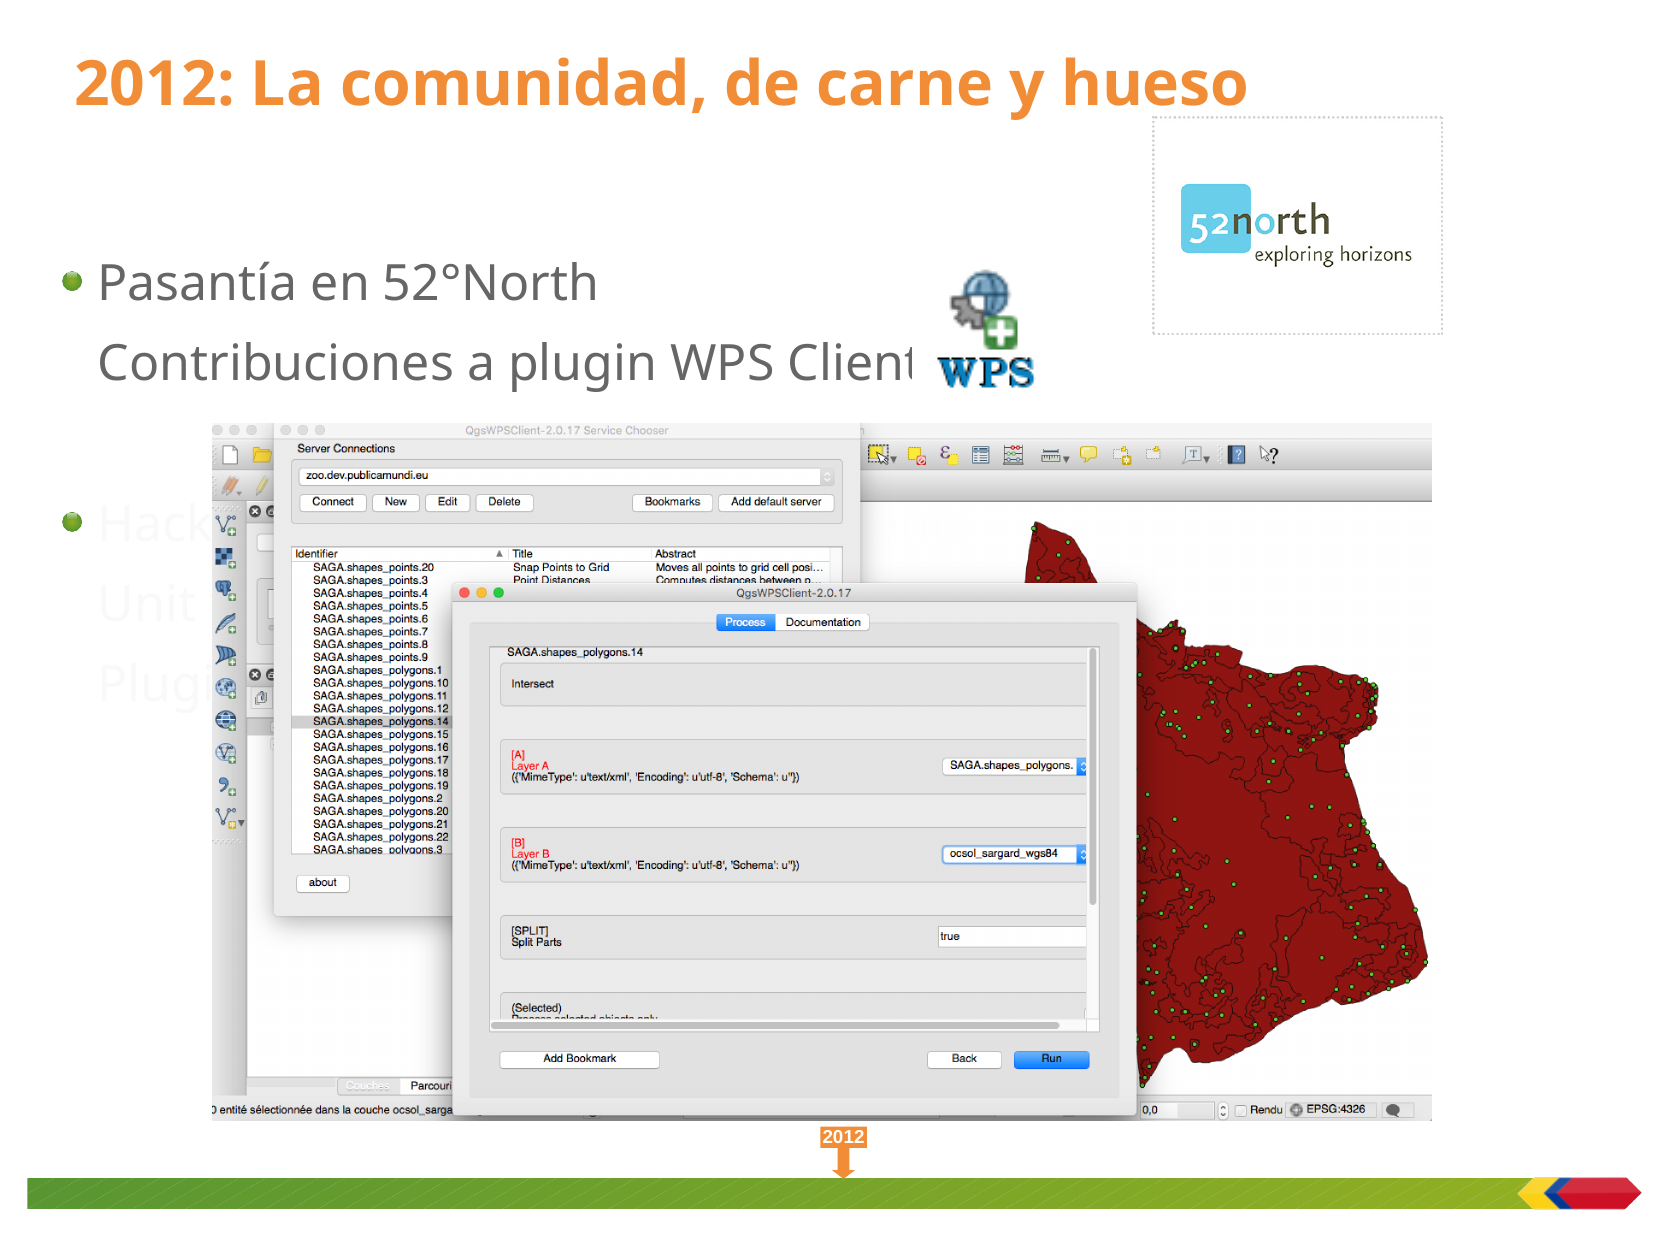

# 2012: La comunidad, de carne y hueso
Pasantía en 52°North
Contribuciones a plugin WPS Client
Hackfest de QGIS en Essen, Alemania
Unit tests para QGIS
Plugin para sincronizar QGIS con un directorio
2012